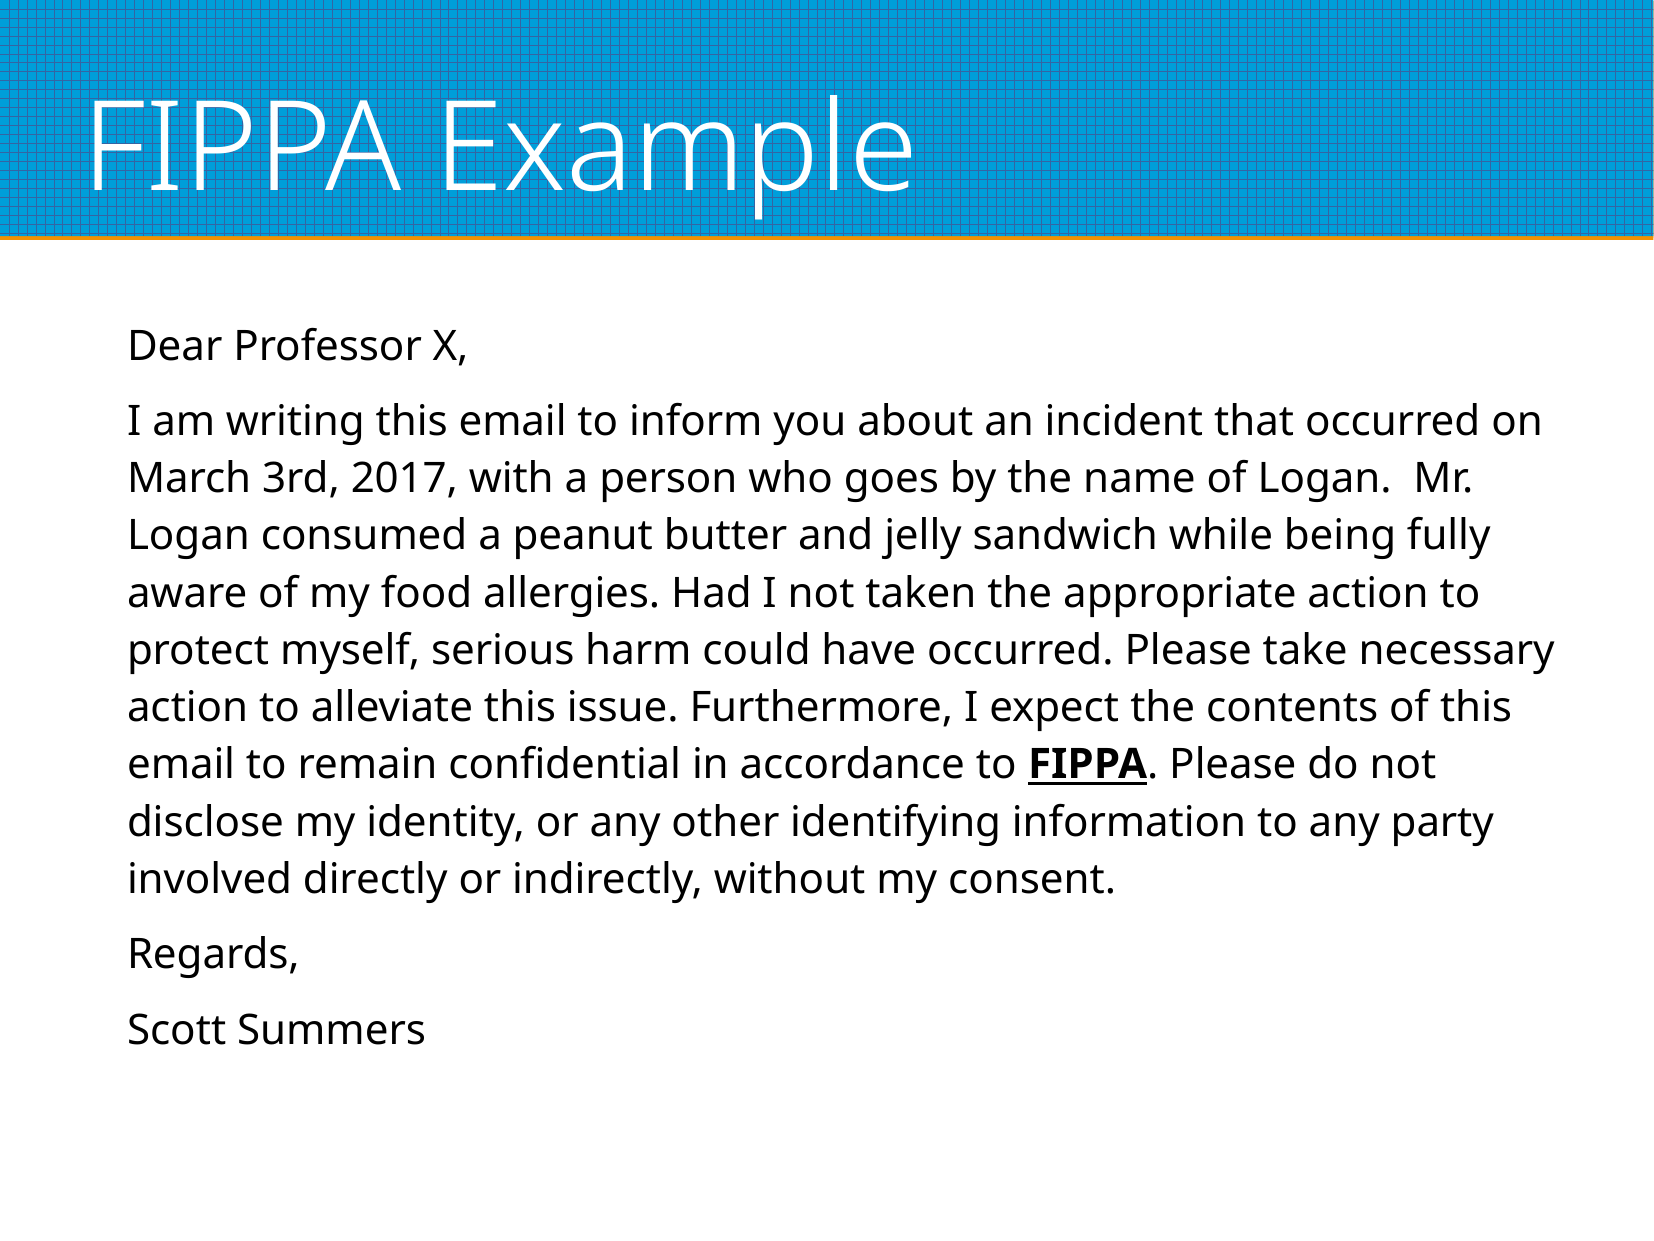

# FIPPA Example
Dear Professor X,
I am writing this email to inform you about an incident that occurred on March 3rd, 2017, with a person who goes by the name of Logan. Mr. Logan consumed a peanut butter and jelly sandwich while being fully aware of my food allergies. Had I not taken the appropriate action to protect myself, serious harm could have occurred. Please take necessary action to alleviate this issue. Furthermore, I expect the contents of this email to remain confidential in accordance to FIPPA. Please do not disclose my identity, or any other identifying information to any party involved directly or indirectly, without my consent.
Regards,
Scott Summers